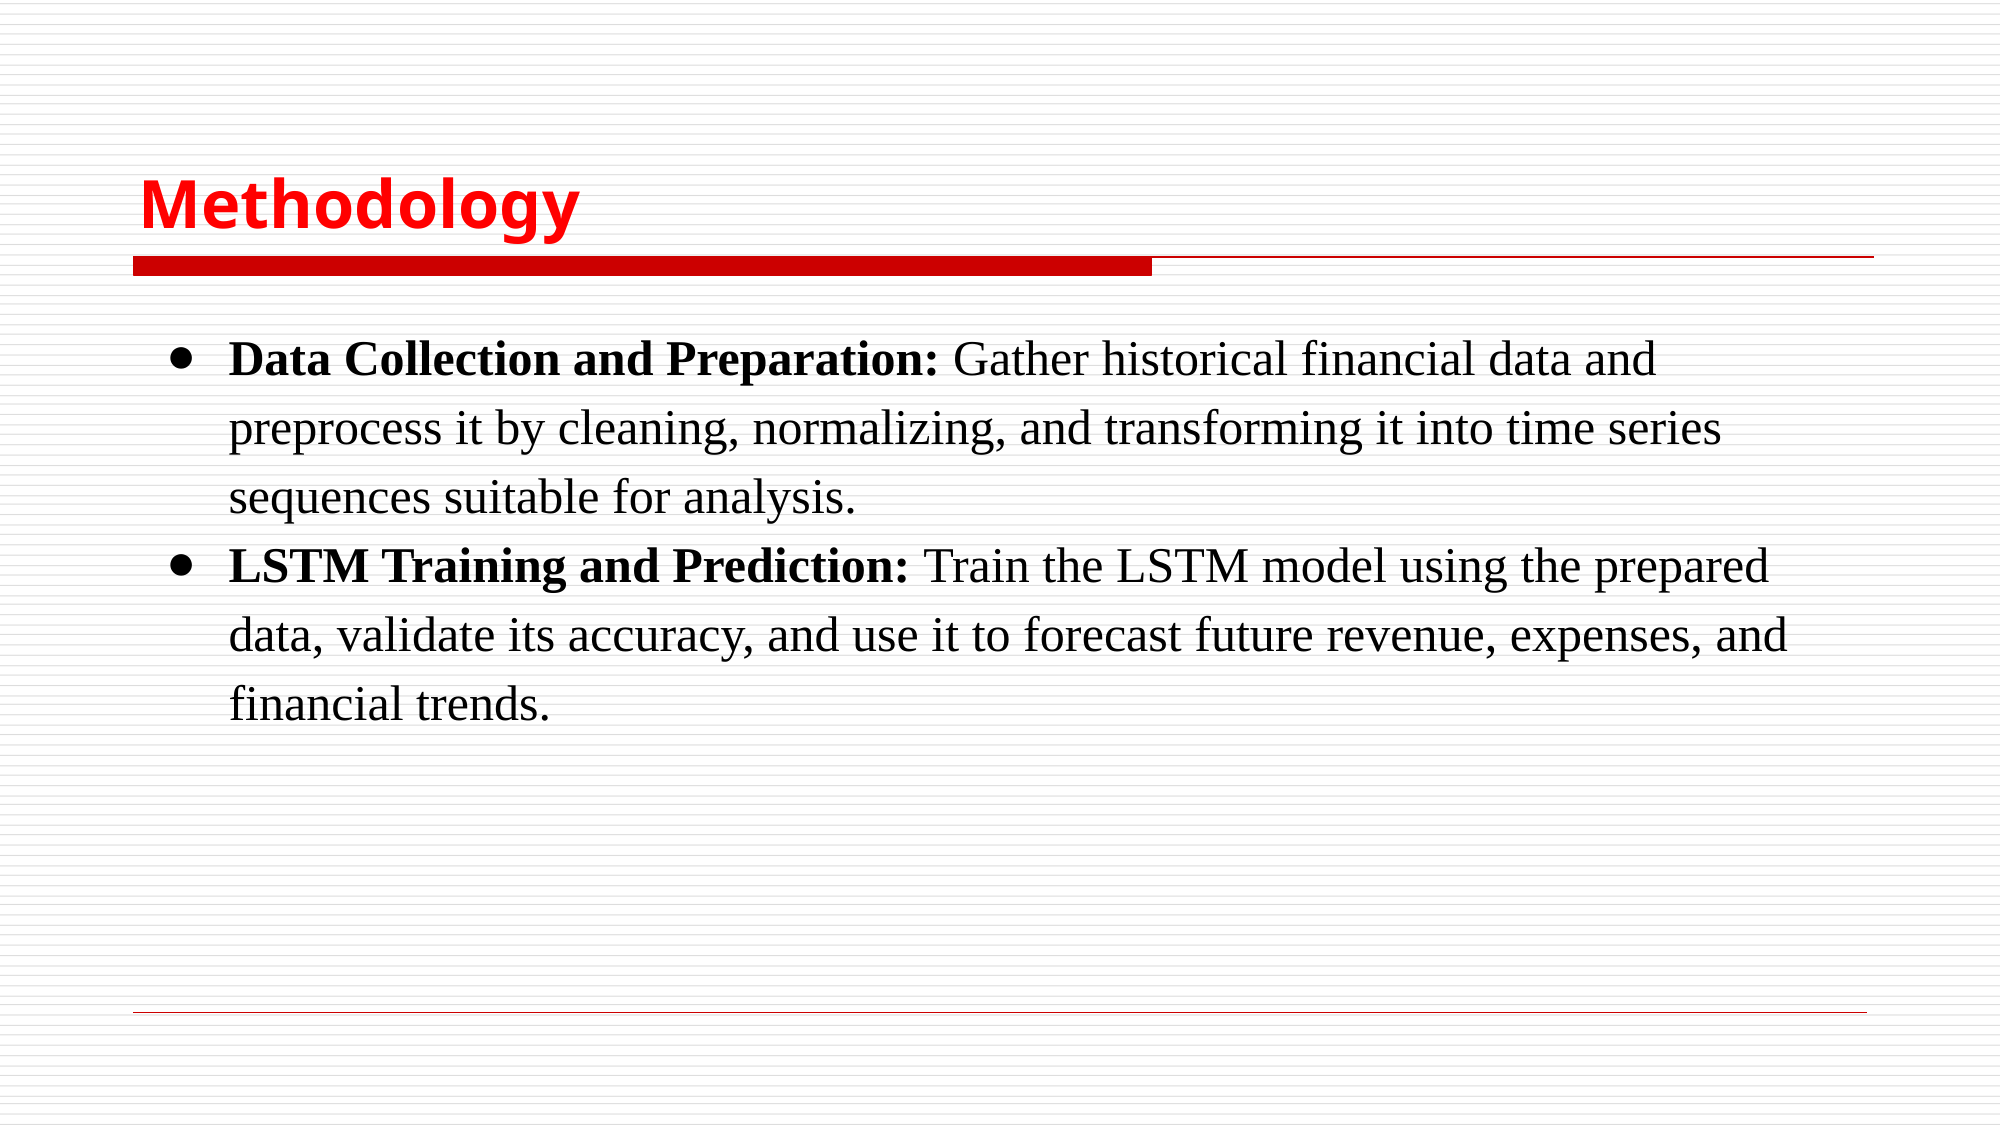

# Methodology
Data Collection and Preparation: Gather historical financial data and preprocess it by cleaning, normalizing, and transforming it into time series sequences suitable for analysis.
LSTM Training and Prediction: Train the LSTM model using the prepared data, validate its accuracy, and use it to forecast future revenue, expenses, and financial trends.